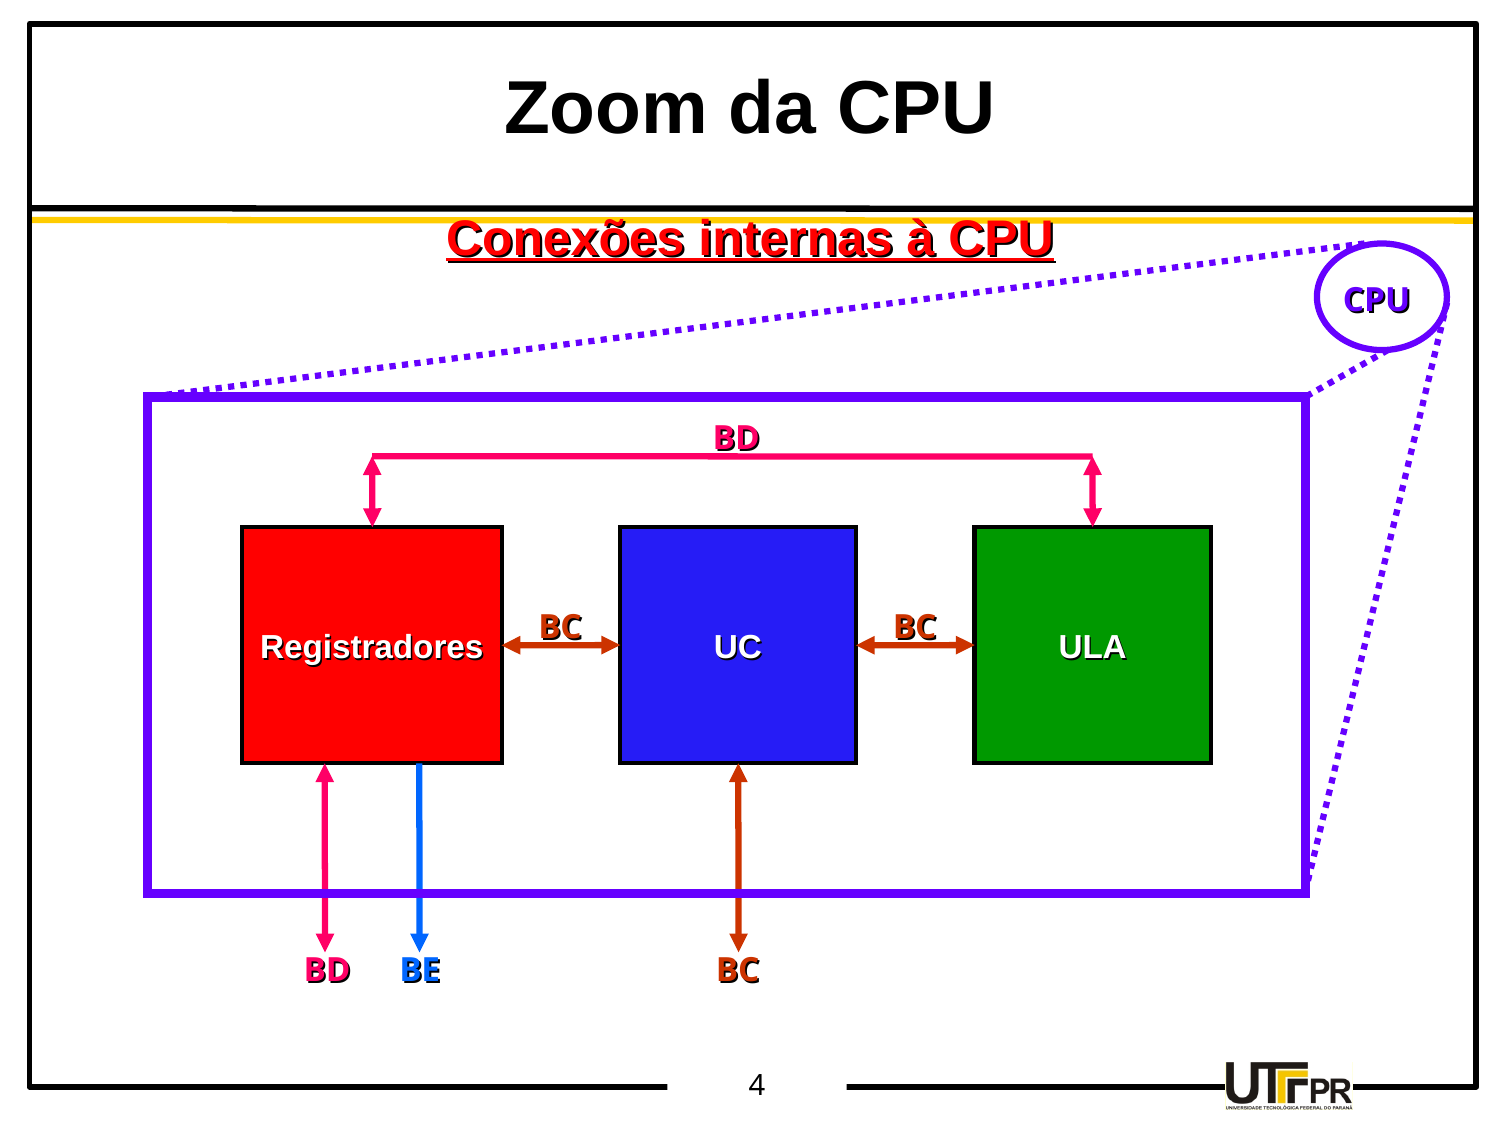

Zoom da CPU
# Conexões internas à CPU
CPU
BD
Registradores
UC
ULA
BC
BC
BD
BE
BC